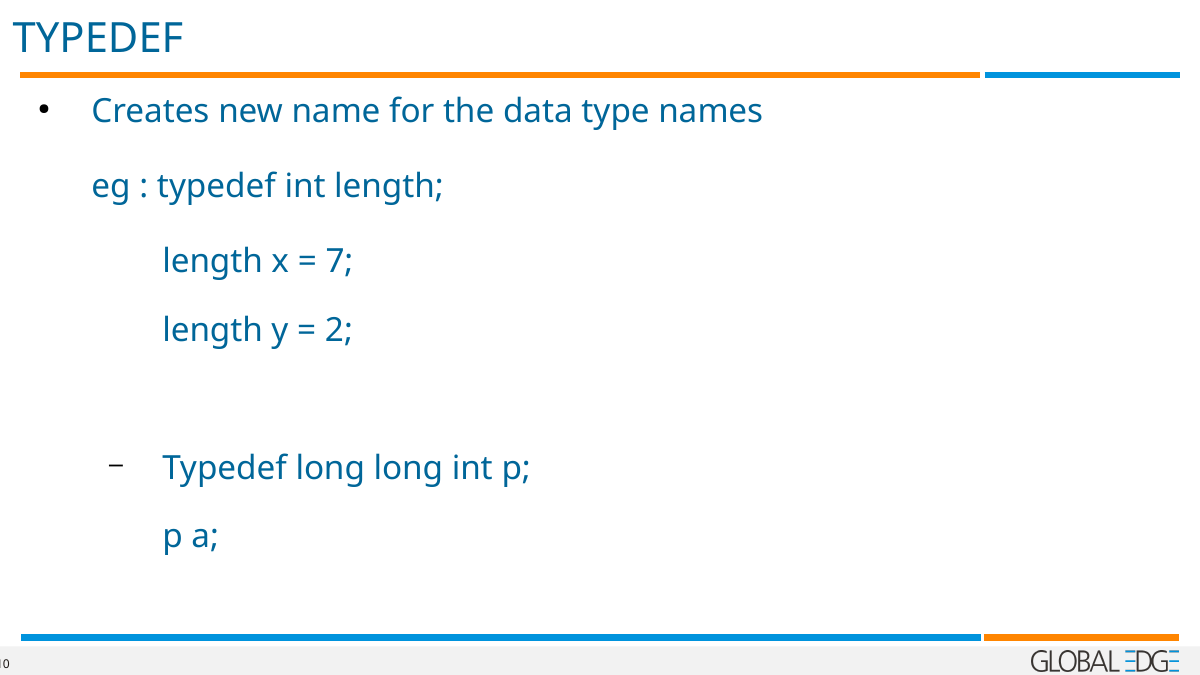

# TYPEDEF
Creates new name for the data type names
eg : typedef int length;
length x = 7;
length y = 2;
Typedef long long int p;
p a;